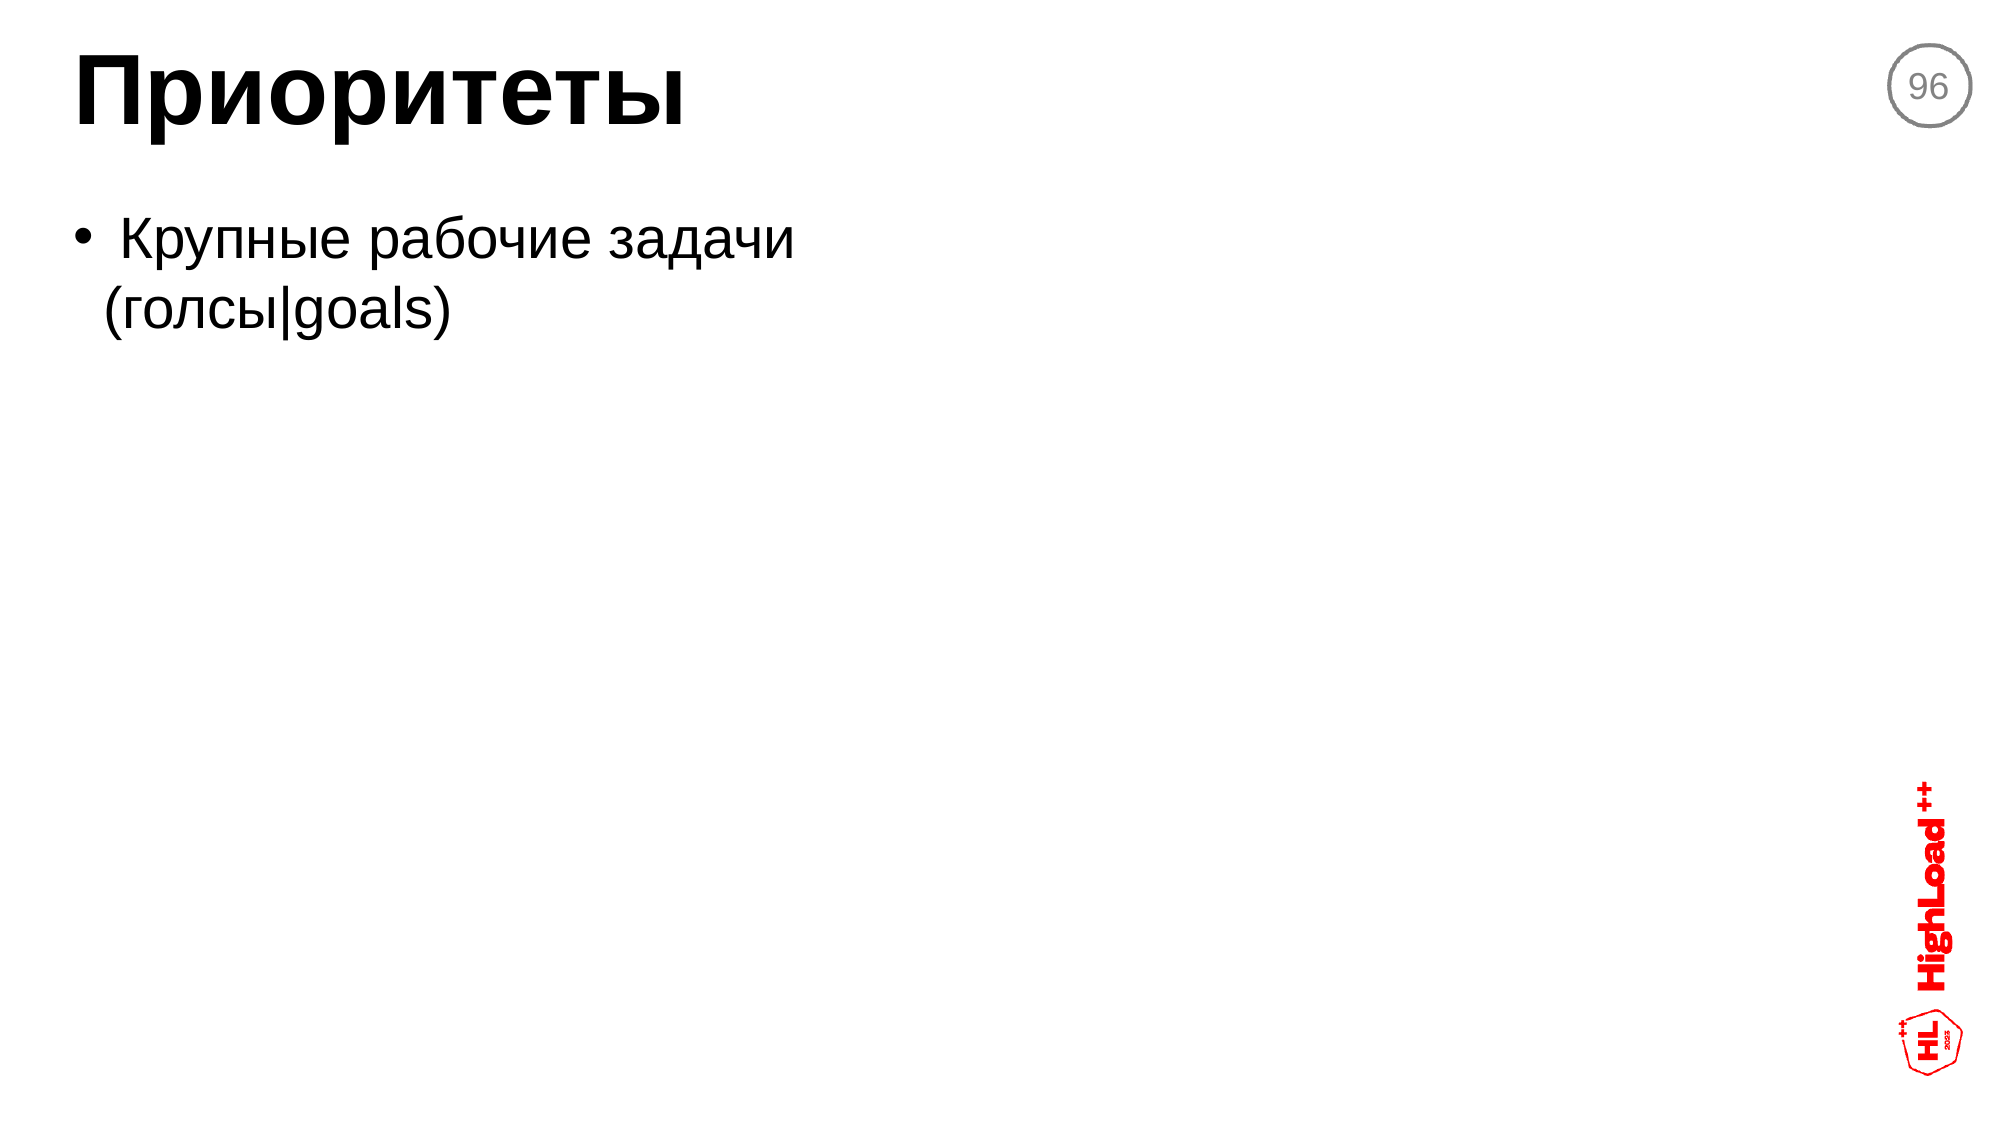

# Приоритеты
96
 Крупные рабочие задачи (голсы|goals)